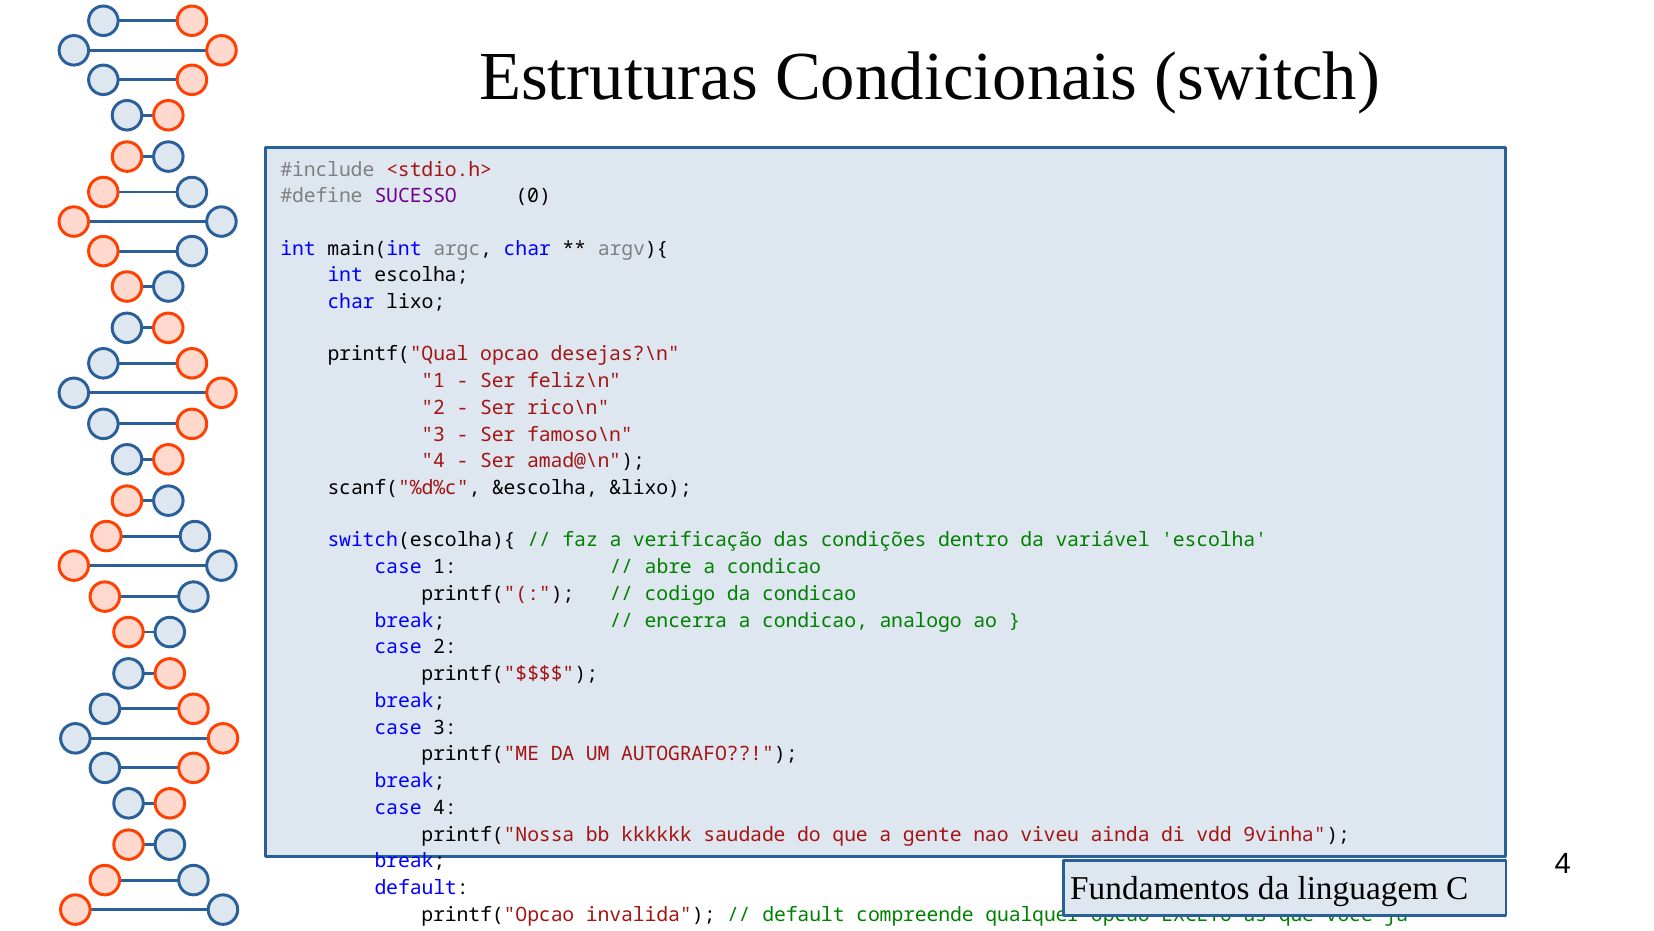

# Estruturas Condicionais (switch)
#include <stdio.h>
#define SUCESSO (0)
int main(int argc, char ** argv){
 int escolha;
 char lixo;
 printf("Qual opcao desejas?\n"
 "1 - Ser feliz\n"
 "2 - Ser rico\n"
 "3 - Ser famoso\n"
 "4 - Ser amad@\n");
 scanf("%d%c", &escolha, &lixo);
 switch(escolha){ // faz a verificação das condições dentro da variável 'escolha'
 case 1: // abre a condicao
 printf("(:"); // codigo da condicao
 break; // encerra a condicao, analogo ao }
 case 2:
 printf("$$$$");
 break;
 case 3:
 printf("ME DA UM AUTOGRAFO??!");
 break;
 case 4:
 printf("Nossa bb kkkkkk saudade do que a gente nao viveu ainda di vdd 9vinha");
 break;
 default:
 printf("Opcao invalida"); // default compreende qualquer opcao EXCETO as que voce ja estabeleceu
 break;
 }
 return SUCESSO;
}
4
Fundamentos da linguagem C